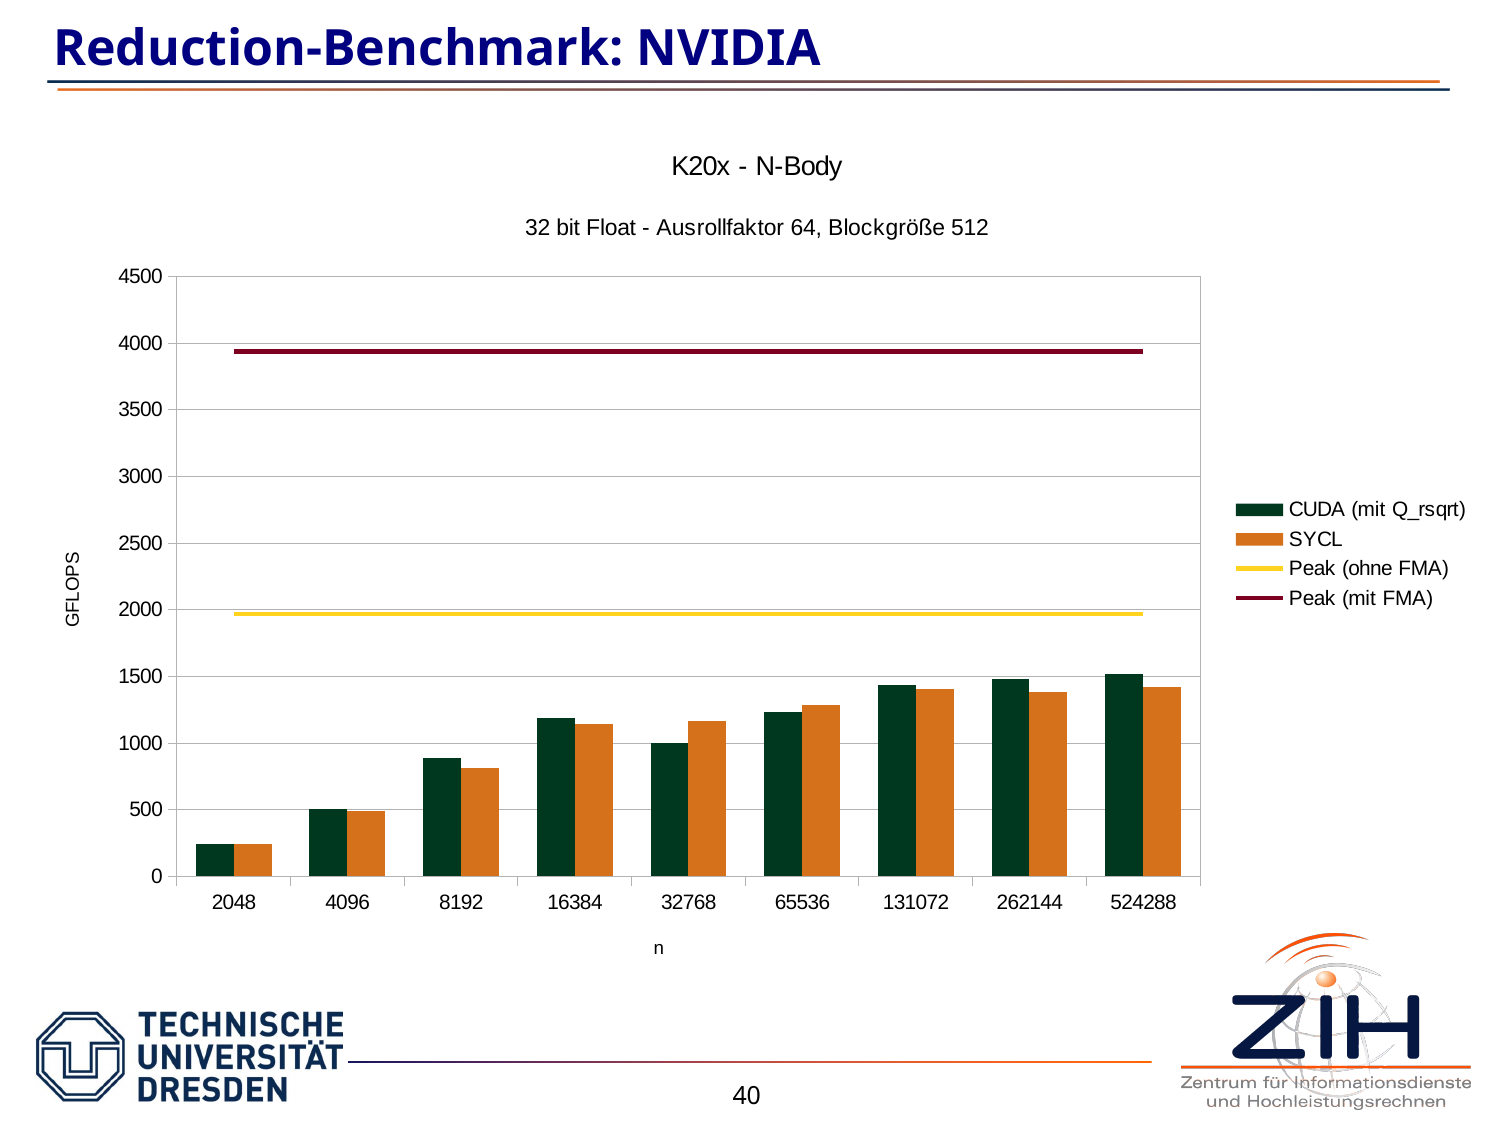

# Reduction-Benchmark: NVIDIA
### Chart: K20x - N-Body
32 bit Float - Ausrollfaktor 64, Blockgröße 512
| Category | CUDA (mit Q_rsqrt) | SYCL | Peak (ohne FMA) | Peak (mit FMA) |
|---|---|---|---|---|
| 2048 | 245.953 | 240.36 | 1967.5 | 3935.0 |
| 4096 | 506.757 | 488.184 | 1967.5 | 3935.0 |
| 8192 | 887.396 | 809.258 | 1967.5 | 3935.0 |
| 16384 | 1189.76 | 1138.89 | 1967.5 | 3935.0 |
| 32768 | 1001.31 | 1161.73 | 1967.5 | 3935.0 |
| 65536 | 1231.7 | 1288.98 | 1967.5 | 3935.0 |
| 131072 | 1437.38 | 1408.35 | 1967.5 | 3935.0 |
| 262144 | 1481.08 | 1384.53 | 1967.5 | 3935.0 |
| 524288 | 1517.62 | 1417.24 | 1967.5 | 3935.0 |40